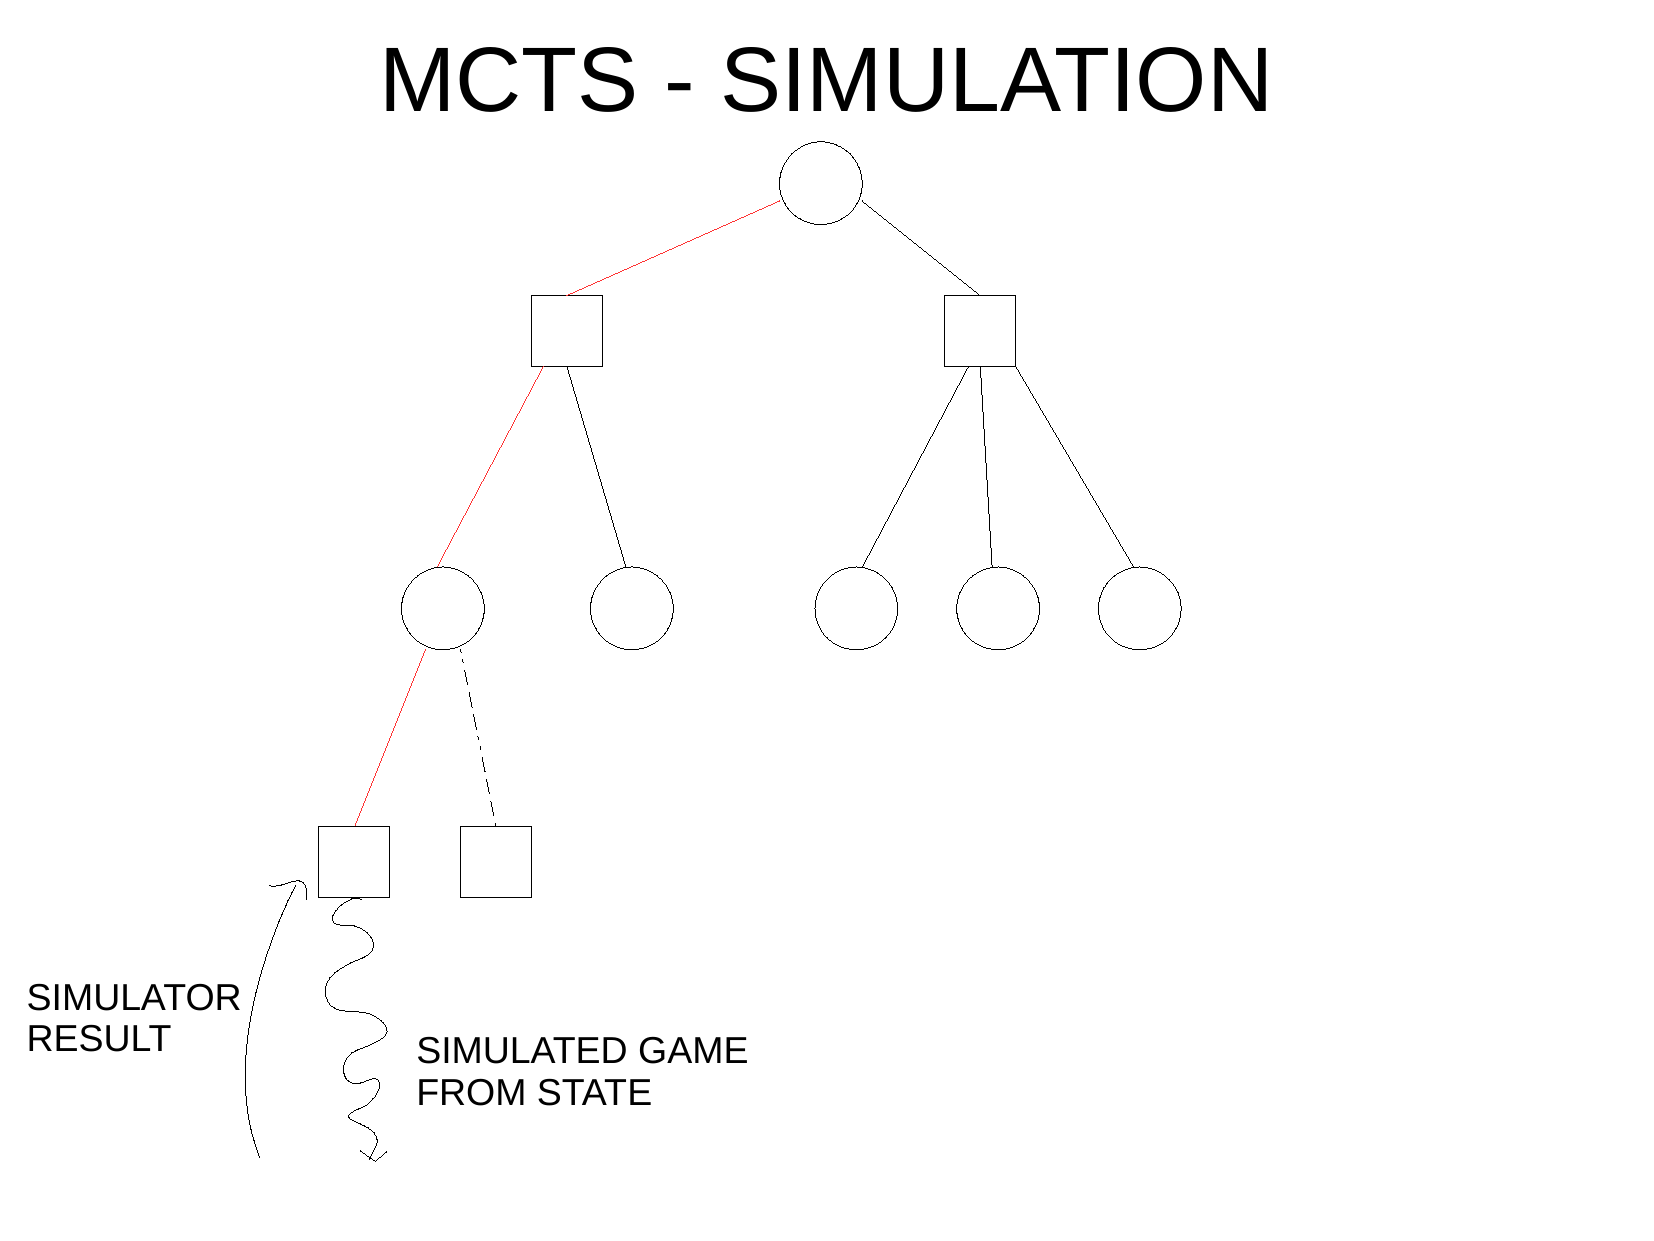

# MCTS - SIMULATION
SIMULATOR
RESULT
SIMULATED GAME FROM STATE